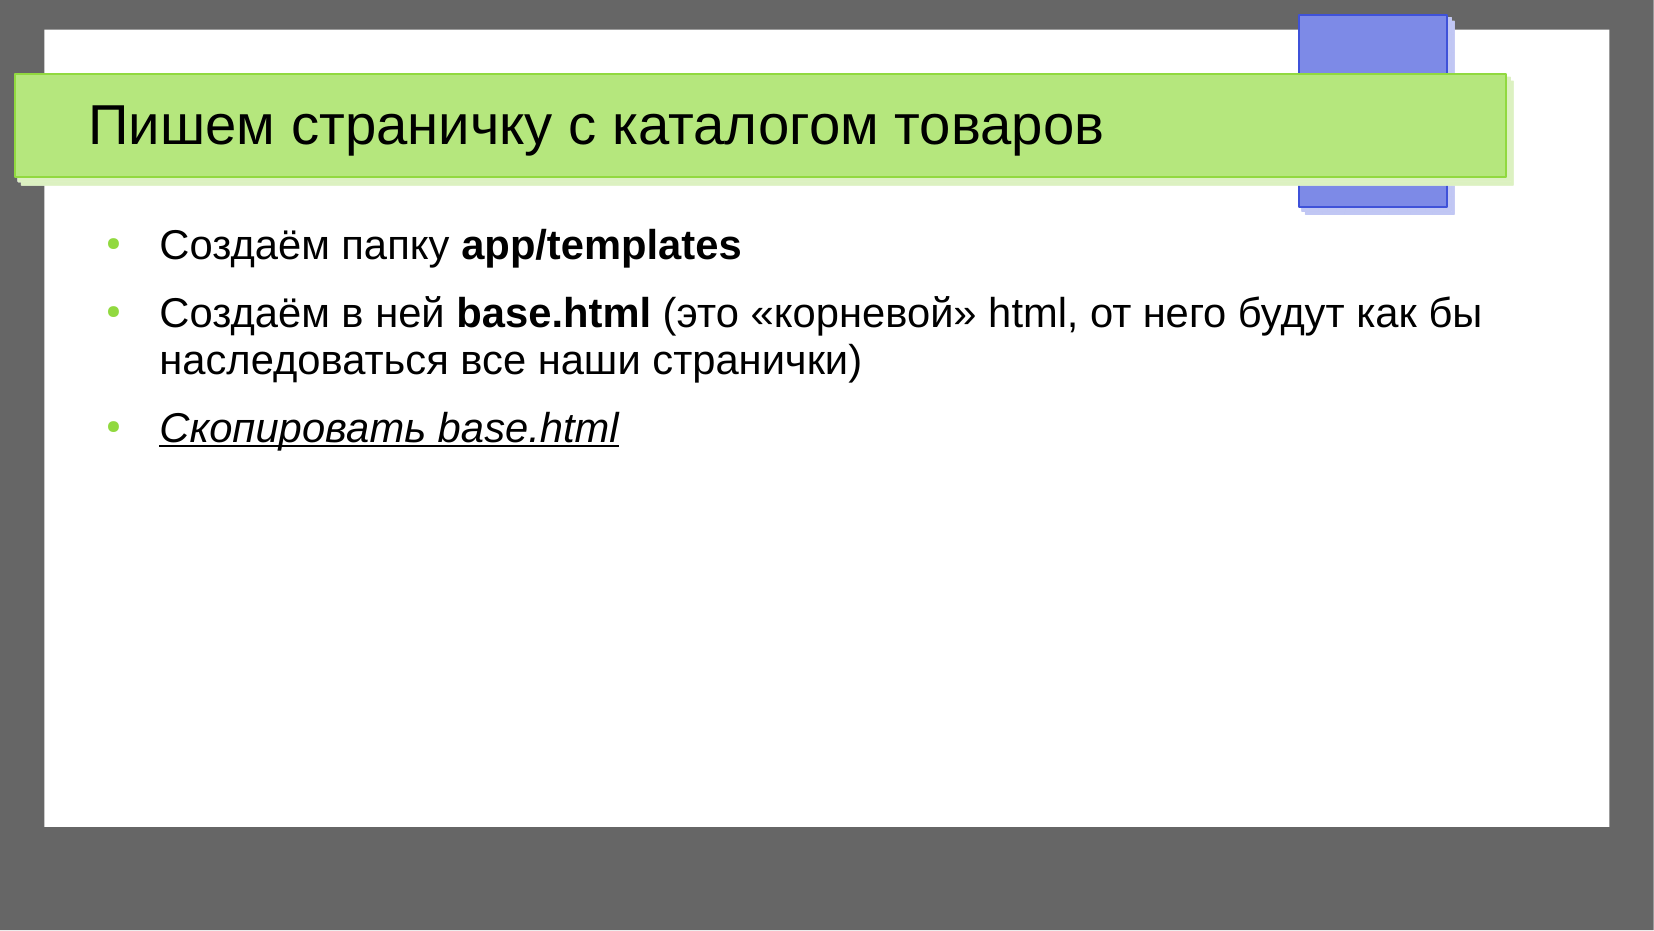

# Пишем страничку с каталогом товаров
Создаём папку app/templates
Создаём в ней base.html (это «корневой» html, от него будут как бы наследоваться все наши странички)
Скопировать base.html